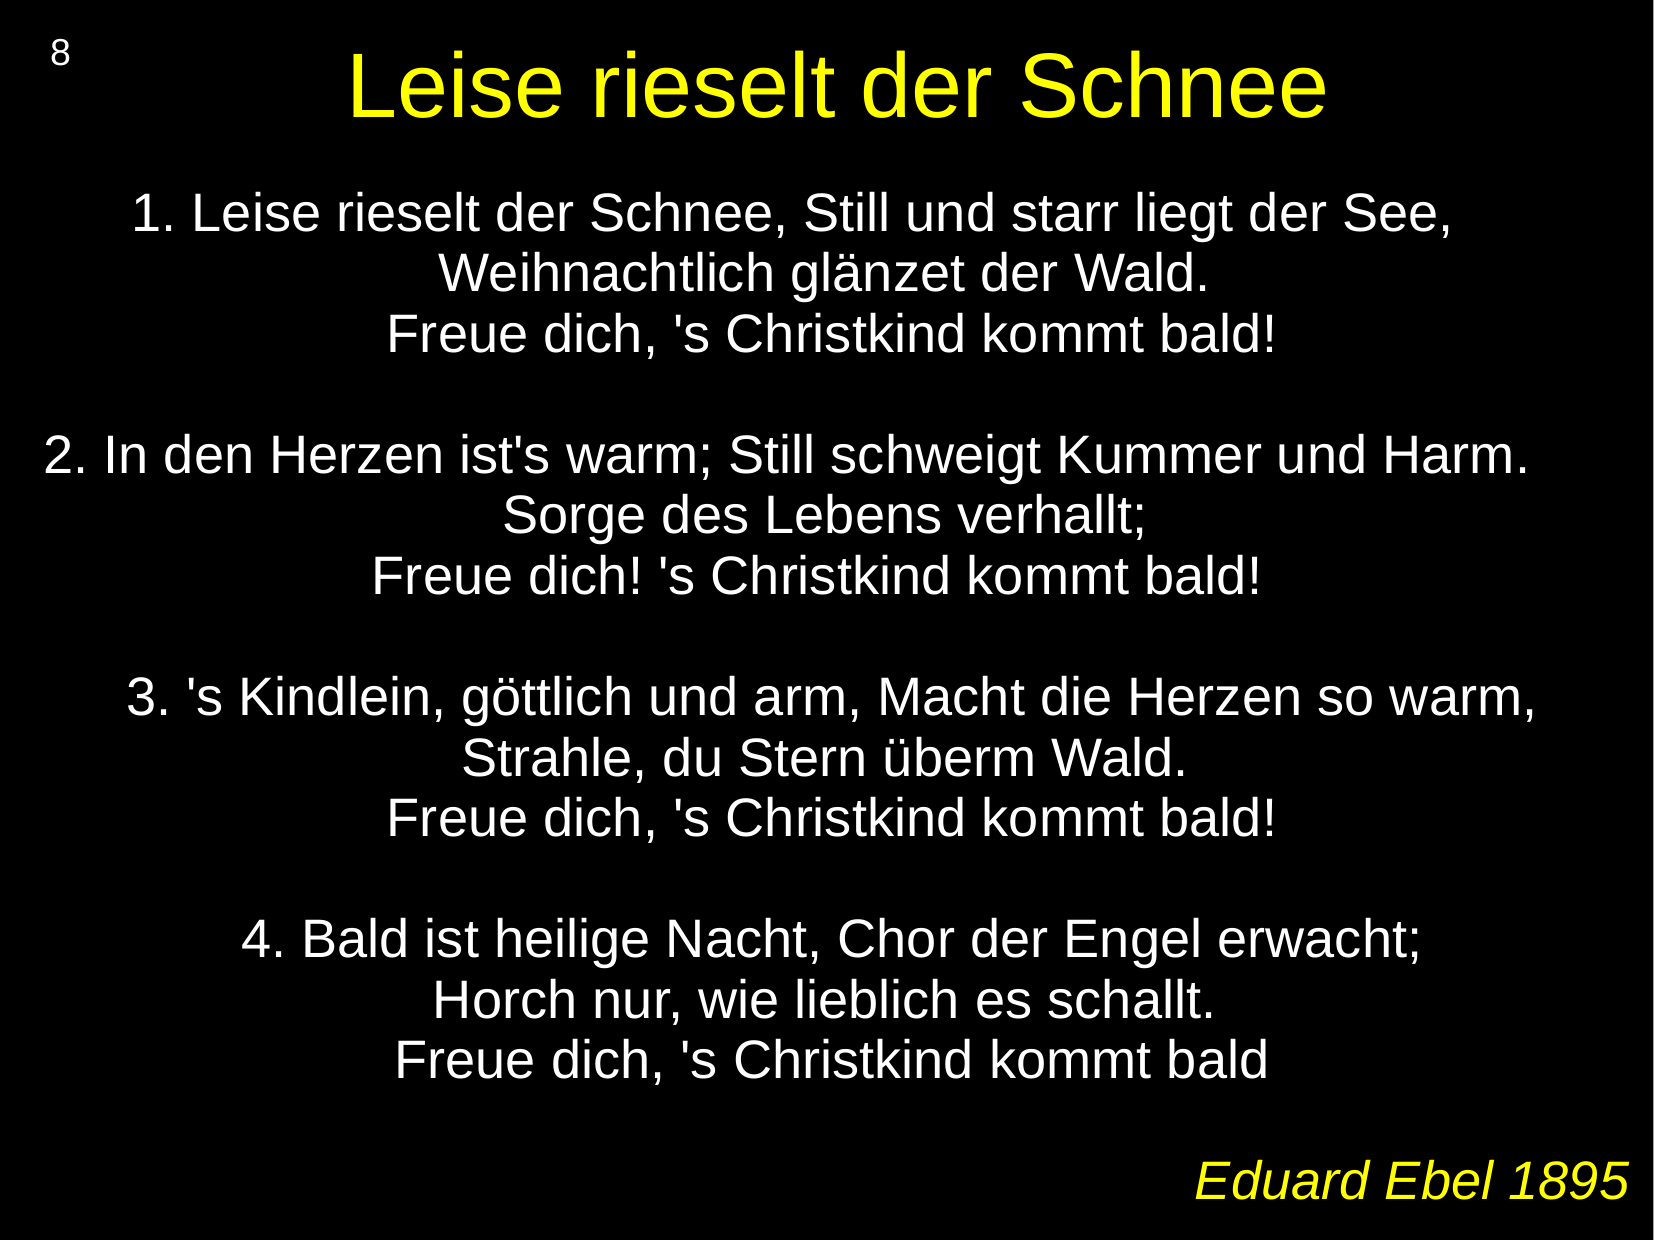

# Leise rieselt der Schnee
8
1. Leise rieselt der Schnee, Still und starr liegt der See,
Weihnachtlich glänzet der Wald.
Freue dich, 's Christkind kommt bald!
2. In den Herzen ist's warm; Still schweigt Kummer und Harm.
Sorge des Lebens verhallt;
Freue dich! 's Christkind kommt bald!
3. 's Kindlein, göttlich und arm, Macht die Herzen so warm,
Strahle, du Stern überm Wald.
Freue dich, 's Christkind kommt bald!
4. Bald ist heilige Nacht, Chor der Engel erwacht;
Horch nur, wie lieblich es schallt.
Freue dich, 's Christkind kommt bald
Eduard Ebel 1895